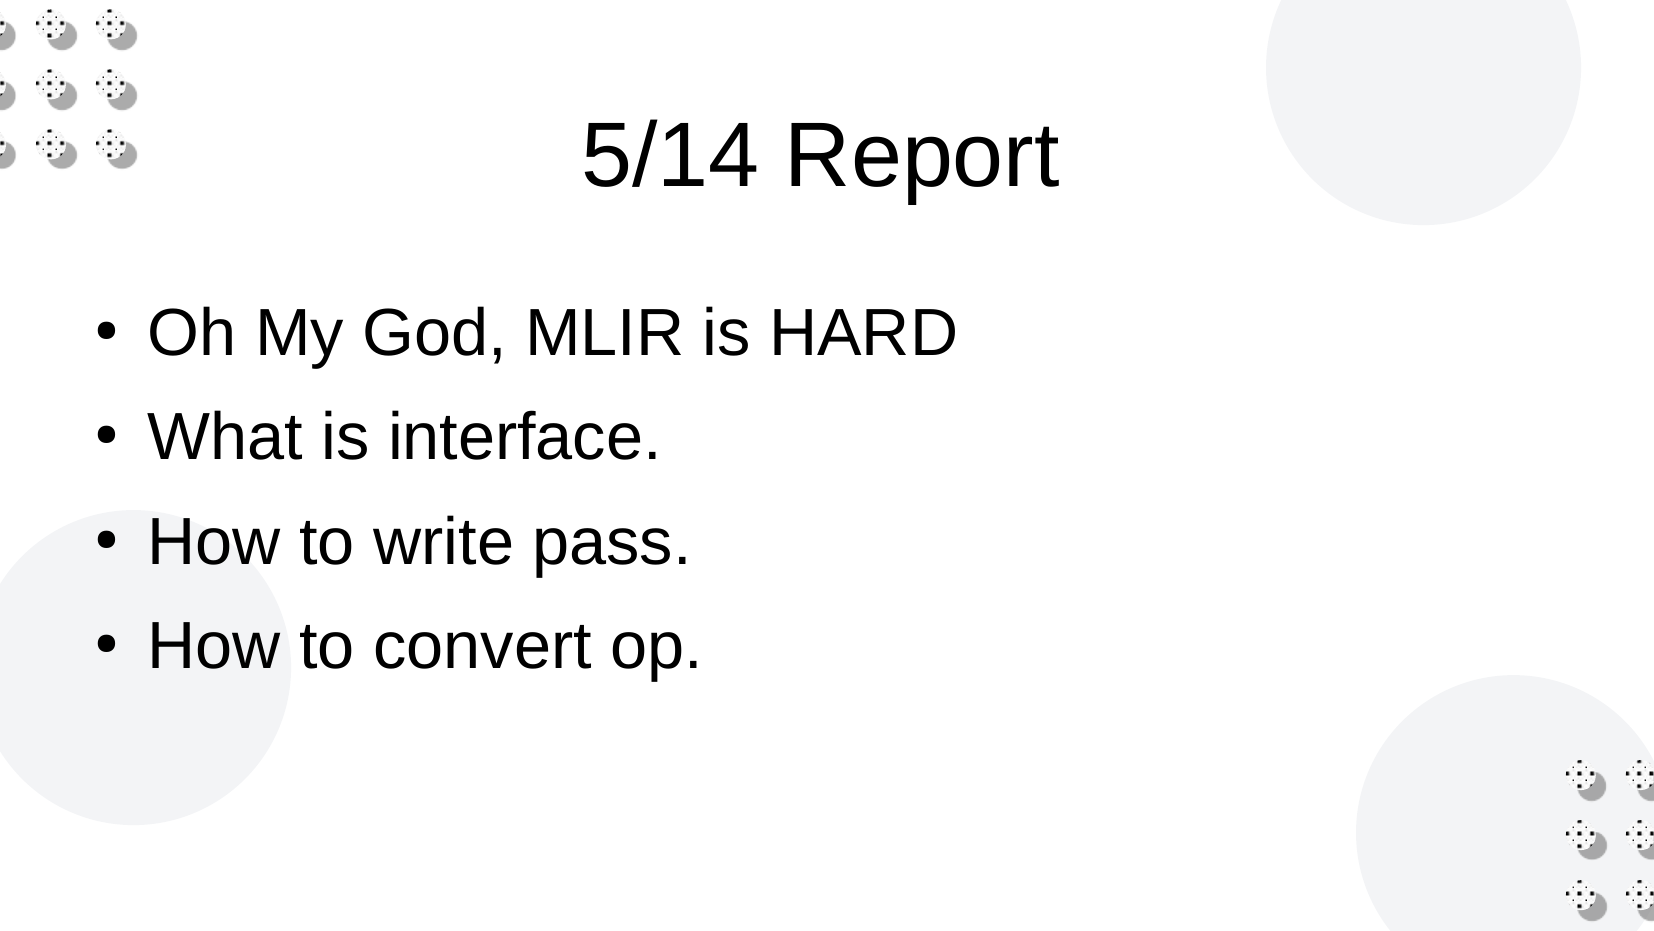

# 5/14 Report
Oh My God, MLIR is HARD
What is interface.
How to write pass.
How to convert op.